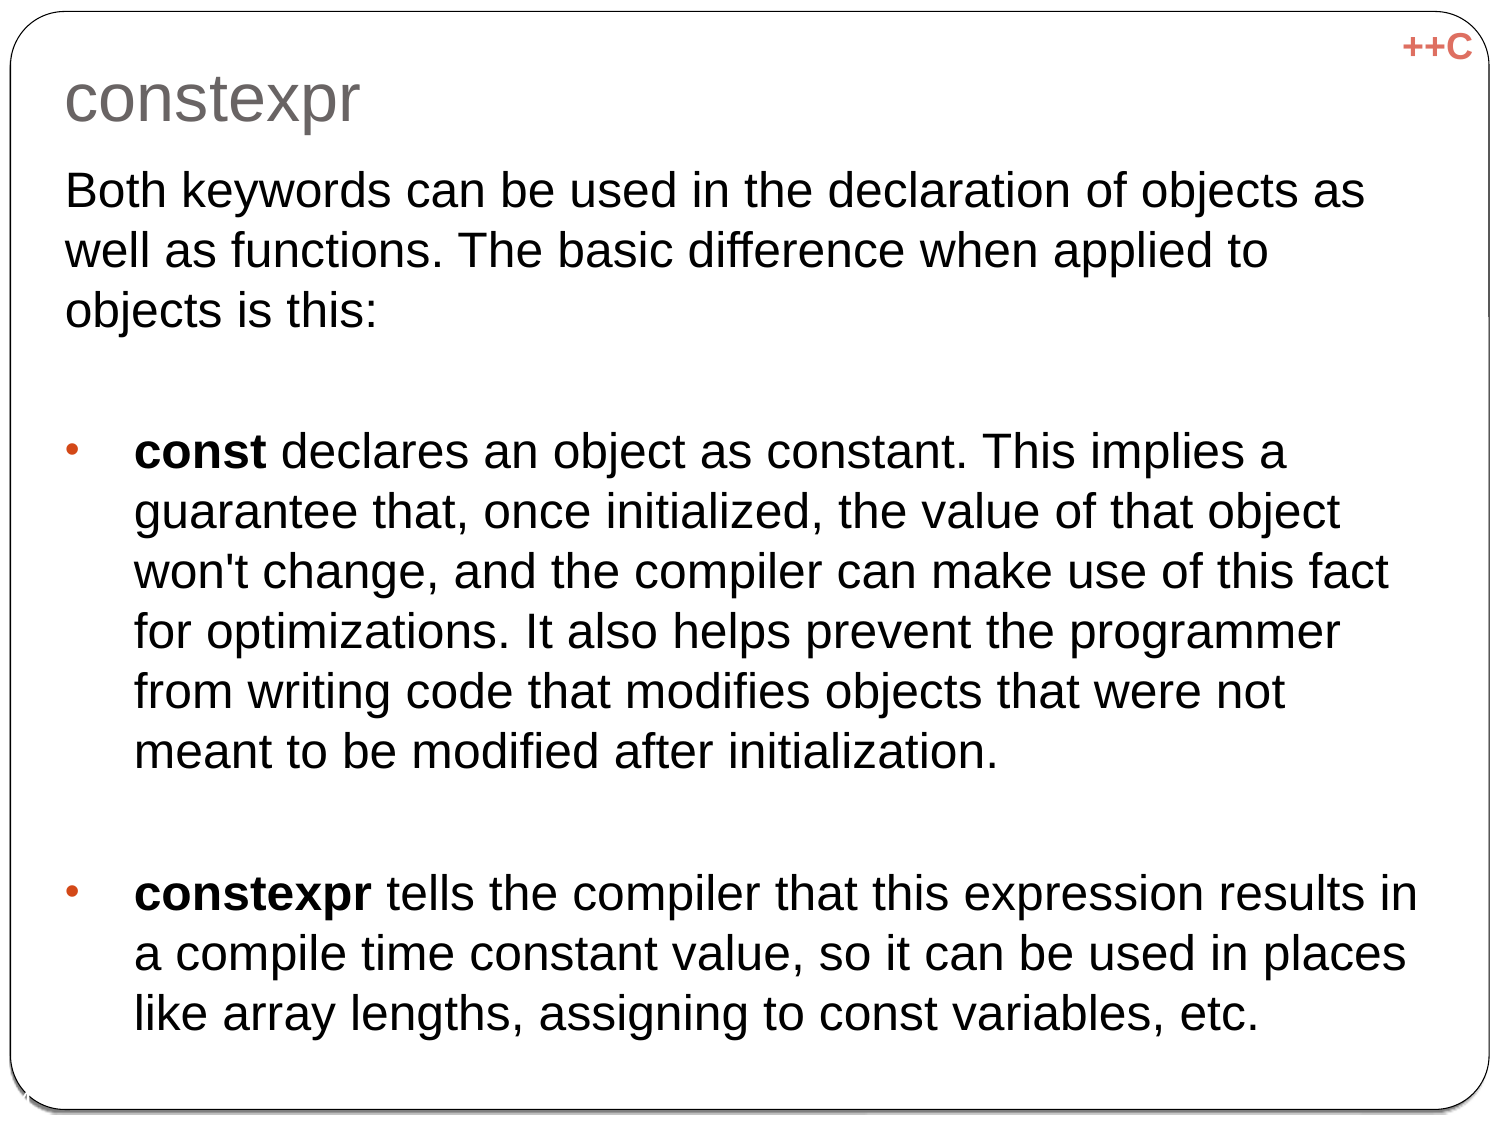

# constexpr
Both keywords can be used in the declaration of objects as well as functions. The basic difference when applied to objects is this:
const declares an object as constant. This implies a guarantee that, once initialized, the value of that object won't change, and the compiler can make use of this fact for optimizations. It also helps prevent the programmer from writing code that modifies objects that were not meant to be modified after initialization.
constexpr tells the compiler that this expression results in a compile time constant value, so it can be used in places like array lengths, assigning to const variables, etc.